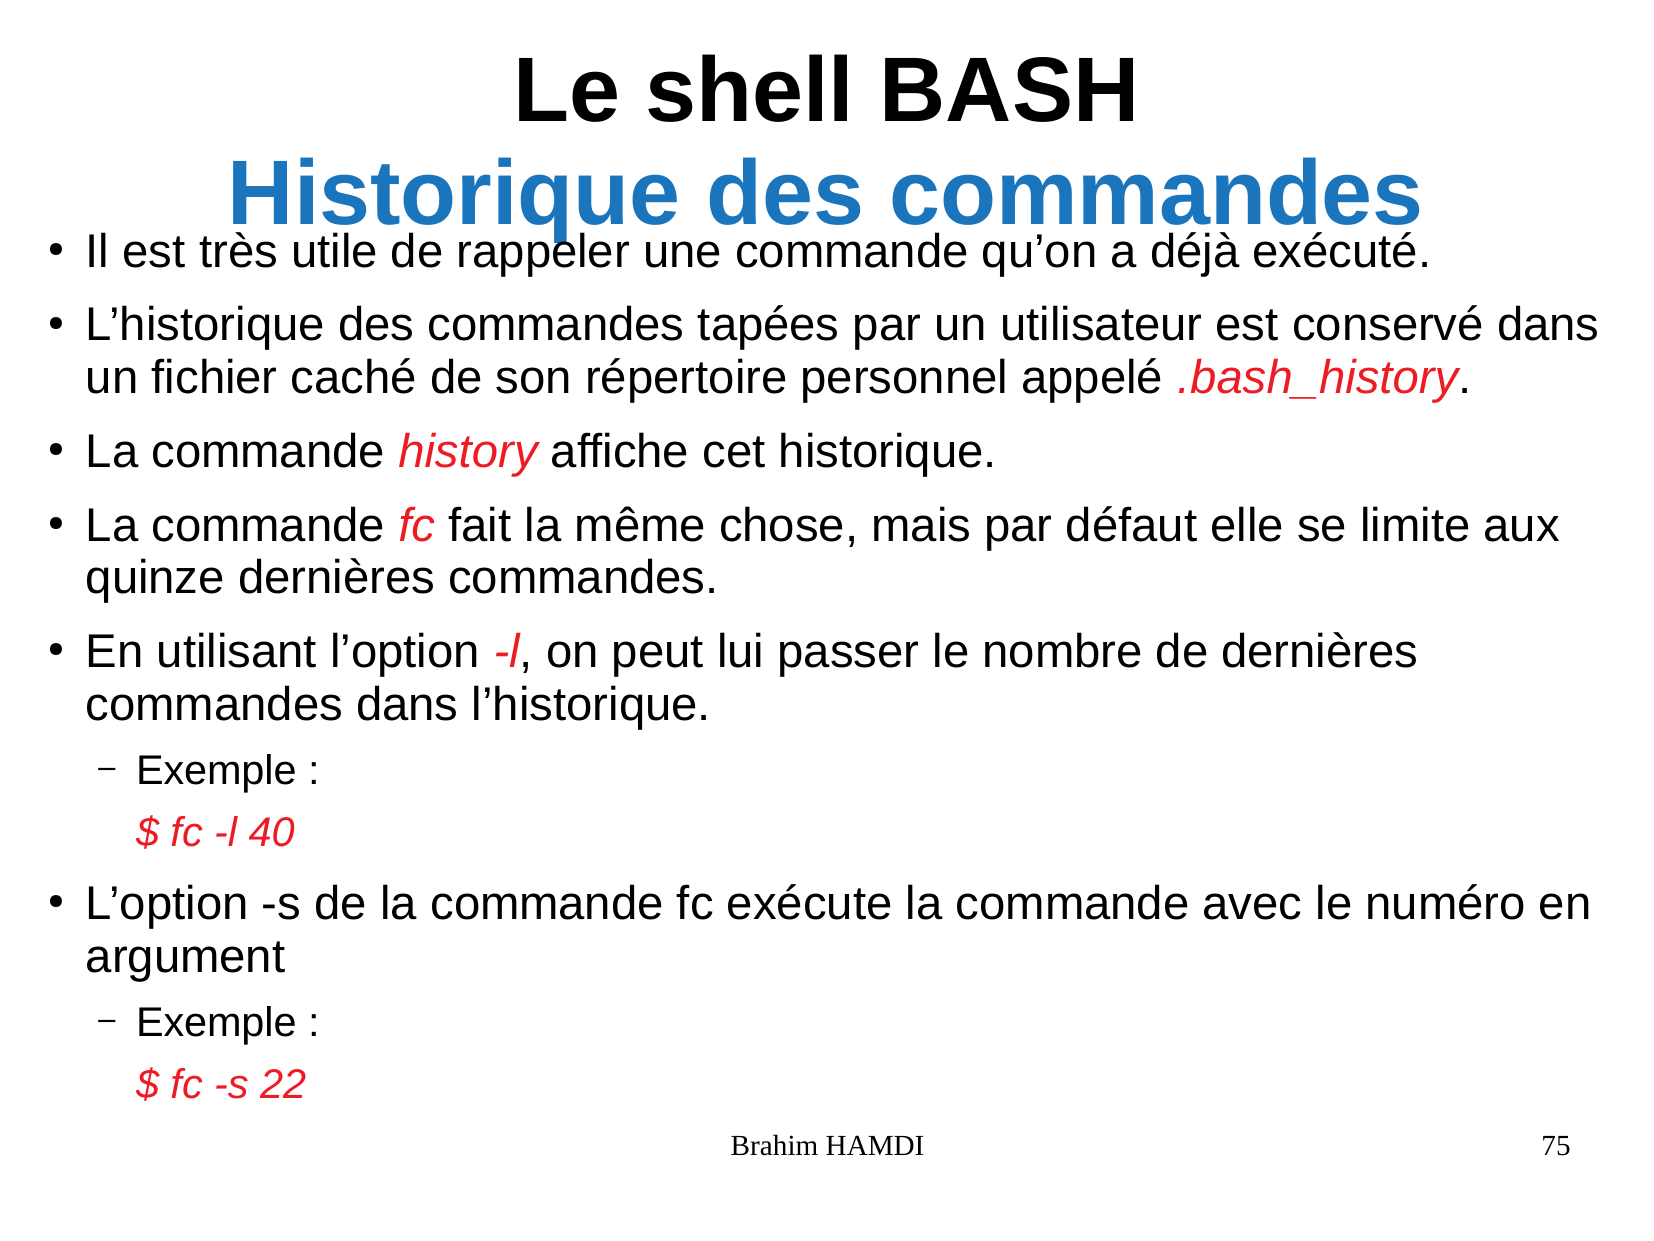

# Le shell BASH Historique des commandes
Il est très utile de rappeler une commande qu’on a déjà exécuté.
L’historique des commandes tapées par un utilisateur est conservé dans un fichier caché de son répertoire personnel appelé .bash_history.
La commande history affiche cet historique.
La commande fc fait la même chose, mais par défaut elle se limite aux quinze dernières commandes.
En utilisant l’option -l, on peut lui passer le nombre de dernières commandes dans l’historique.
Exemple :
$ fc -l 40
L’option -s de la commande fc exécute la commande avec le numéro en argument
Exemple :
$ fc -s 22
Brahim HAMDI
75